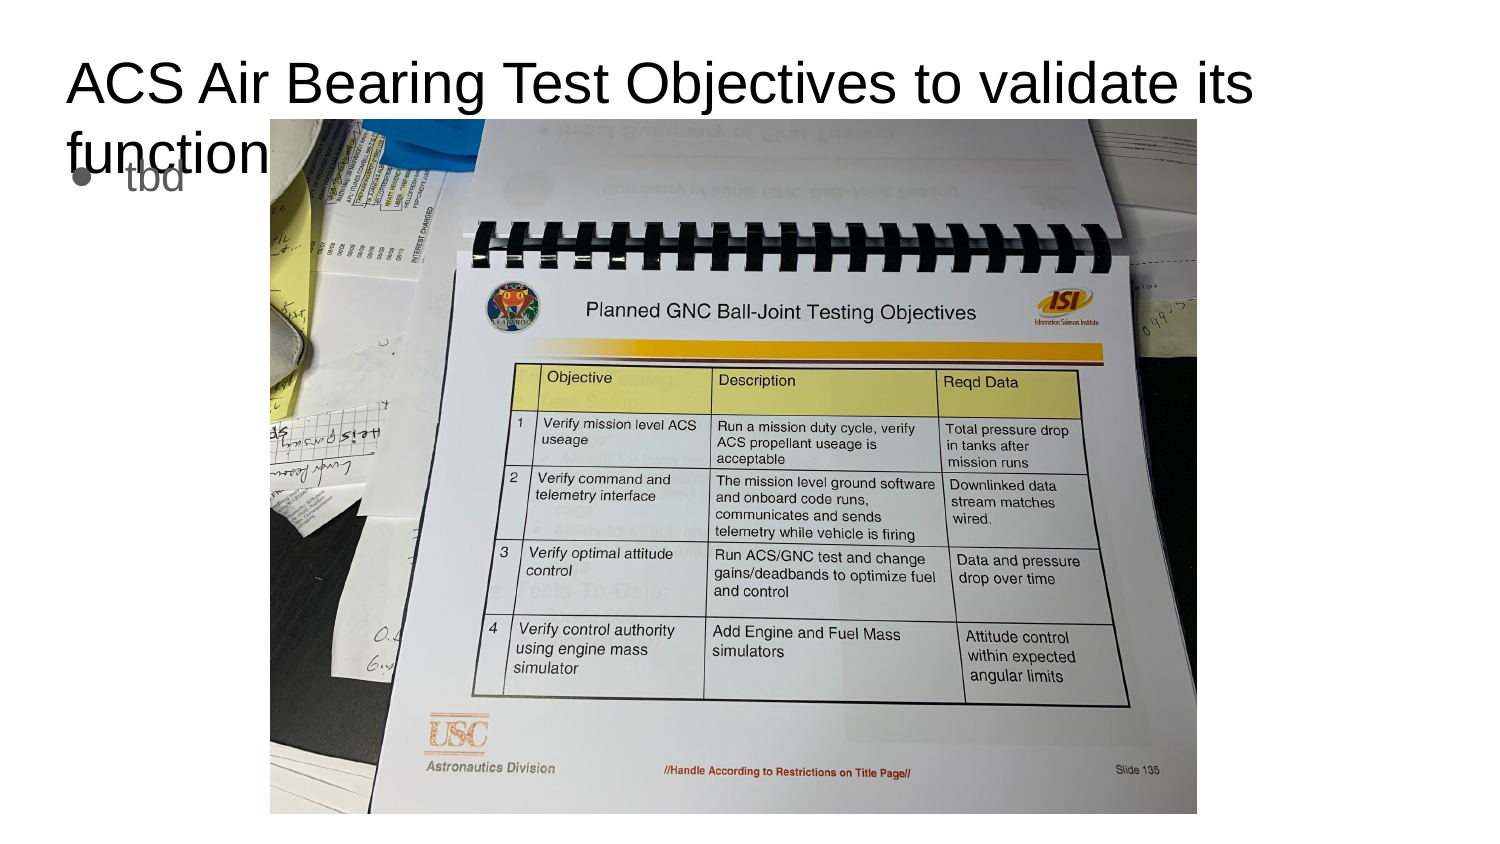

# ACS Air Bearing Test Objectives to validate its function
tbd